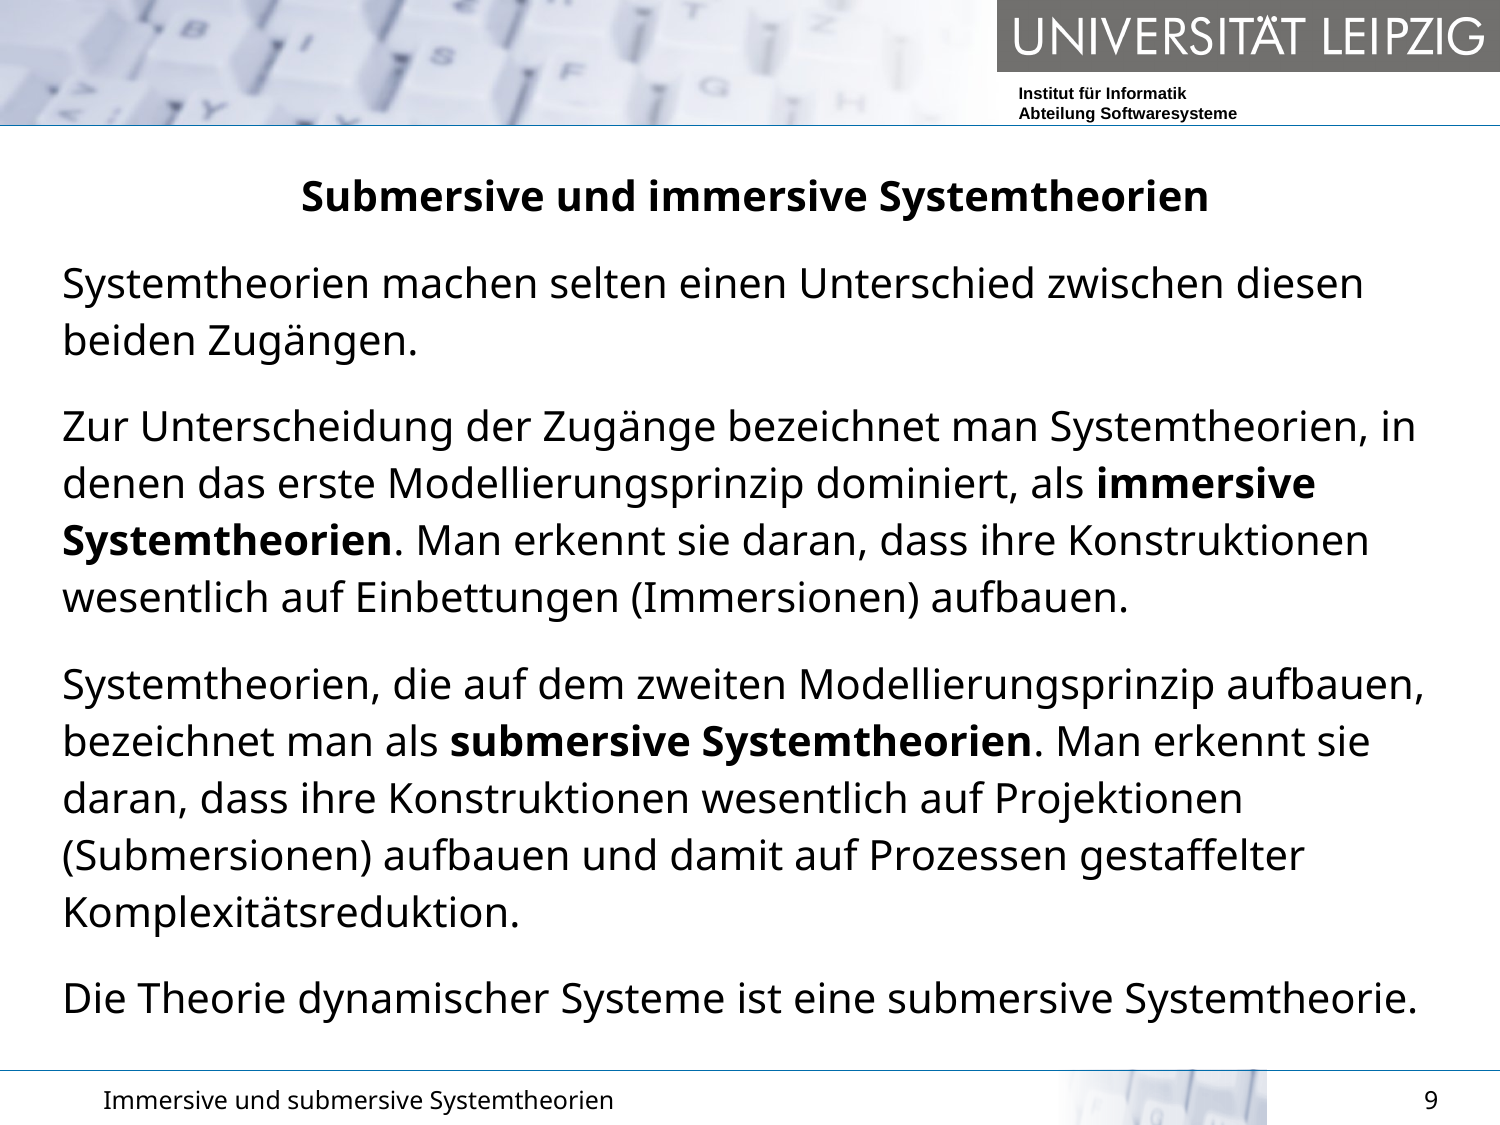

# Submersive und immersive Systemtheorien
Systemtheorien machen selten einen Unterschied zwischen diesen beiden Zugängen.
Zur Unterscheidung der Zugänge bezeichnet man Systemtheorien, in denen das erste Modellierungsprinzip dominiert, als immersive Systemtheorien. Man erkennt sie daran, dass ihre Konstruktionen wesentlich auf Einbettungen (Immersionen) aufbauen.
Systemtheorien, die auf dem zweiten Modellierungsprinzip aufbauen, bezeichnet man als submersive Systemtheorien. Man erkennt sie daran, dass ihre Konstruktionen wesentlich auf Projektionen (Submersionen) aufbauen und damit auf Prozessen gestaffelter Komplexitätsreduktion.
Die Theorie dynamischer Systeme ist eine submersive Systemtheorie.
Immersive und submersive Systemtheorien
9